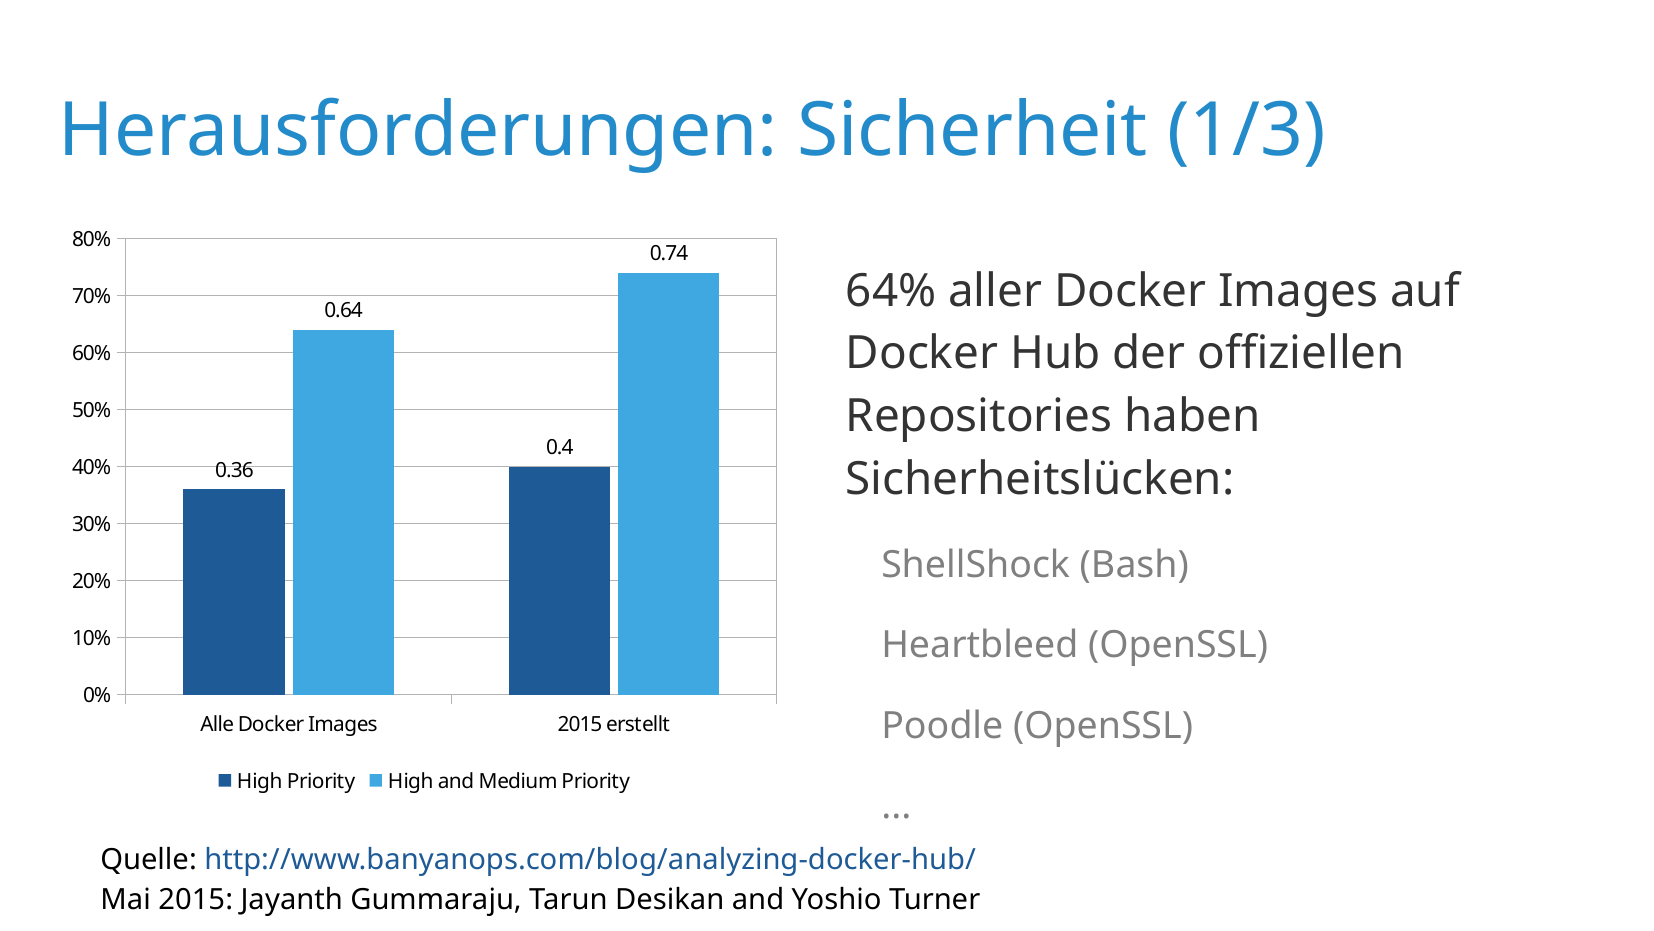

# Herausforderungen: Sicherheit (1/3)
### Chart
| Category | High Priority | High and Medium Priority |
|---|---|---|
| Alle Docker Images | 0.36 | 0.64 |
| 2015 erstellt | 0.4 | 0.74 |64% aller Docker Images auf Docker Hub der offiziellen Repositories haben Sicherheitslücken:
ShellShock (Bash)
Heartbleed (OpenSSL)
Poodle (OpenSSL)
...
Quelle: http://www.banyanops.com/blog/analyzing-docker-hub/
Mai 2015: Jayanth Gummaraju, Tarun Desikan and Yoshio Turner